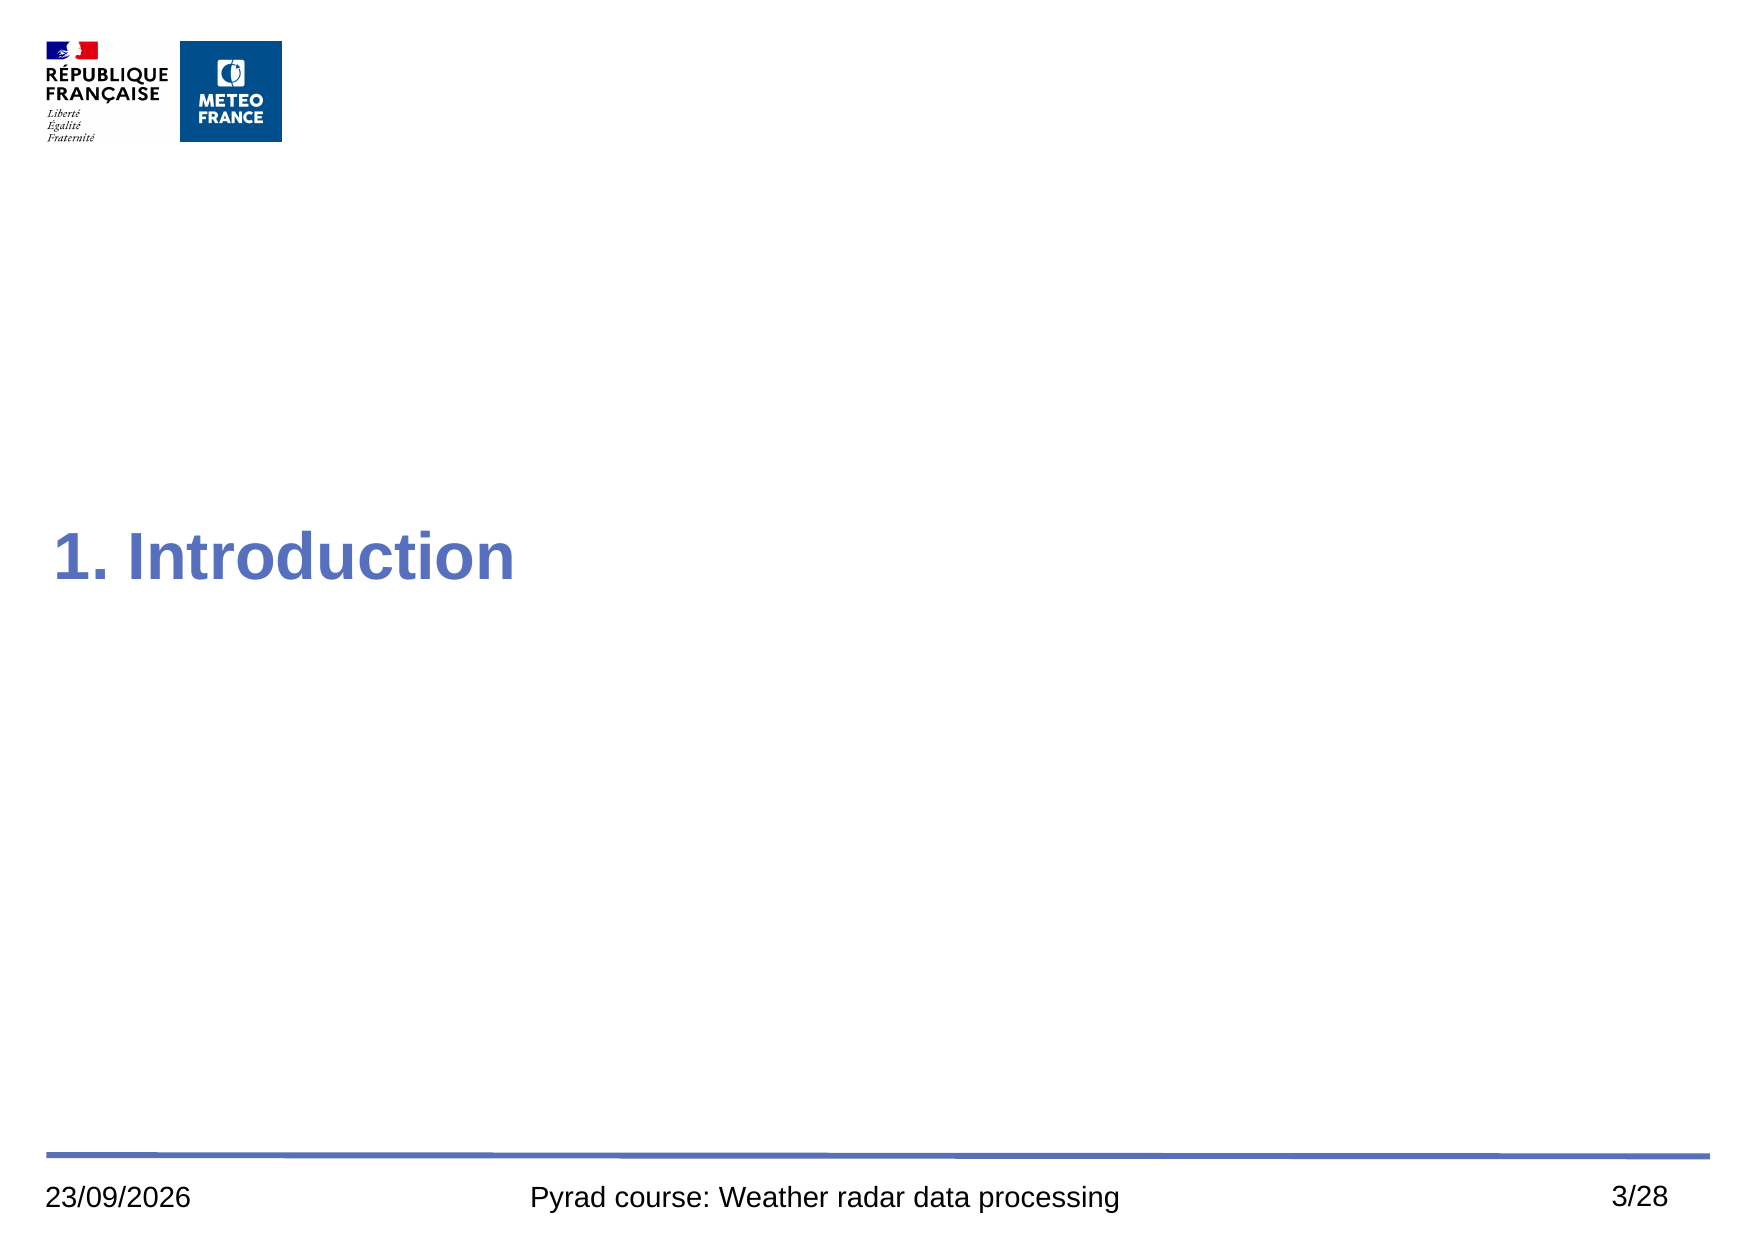

# 1. Introduction
3
Pyrad course: Weather radar data processing